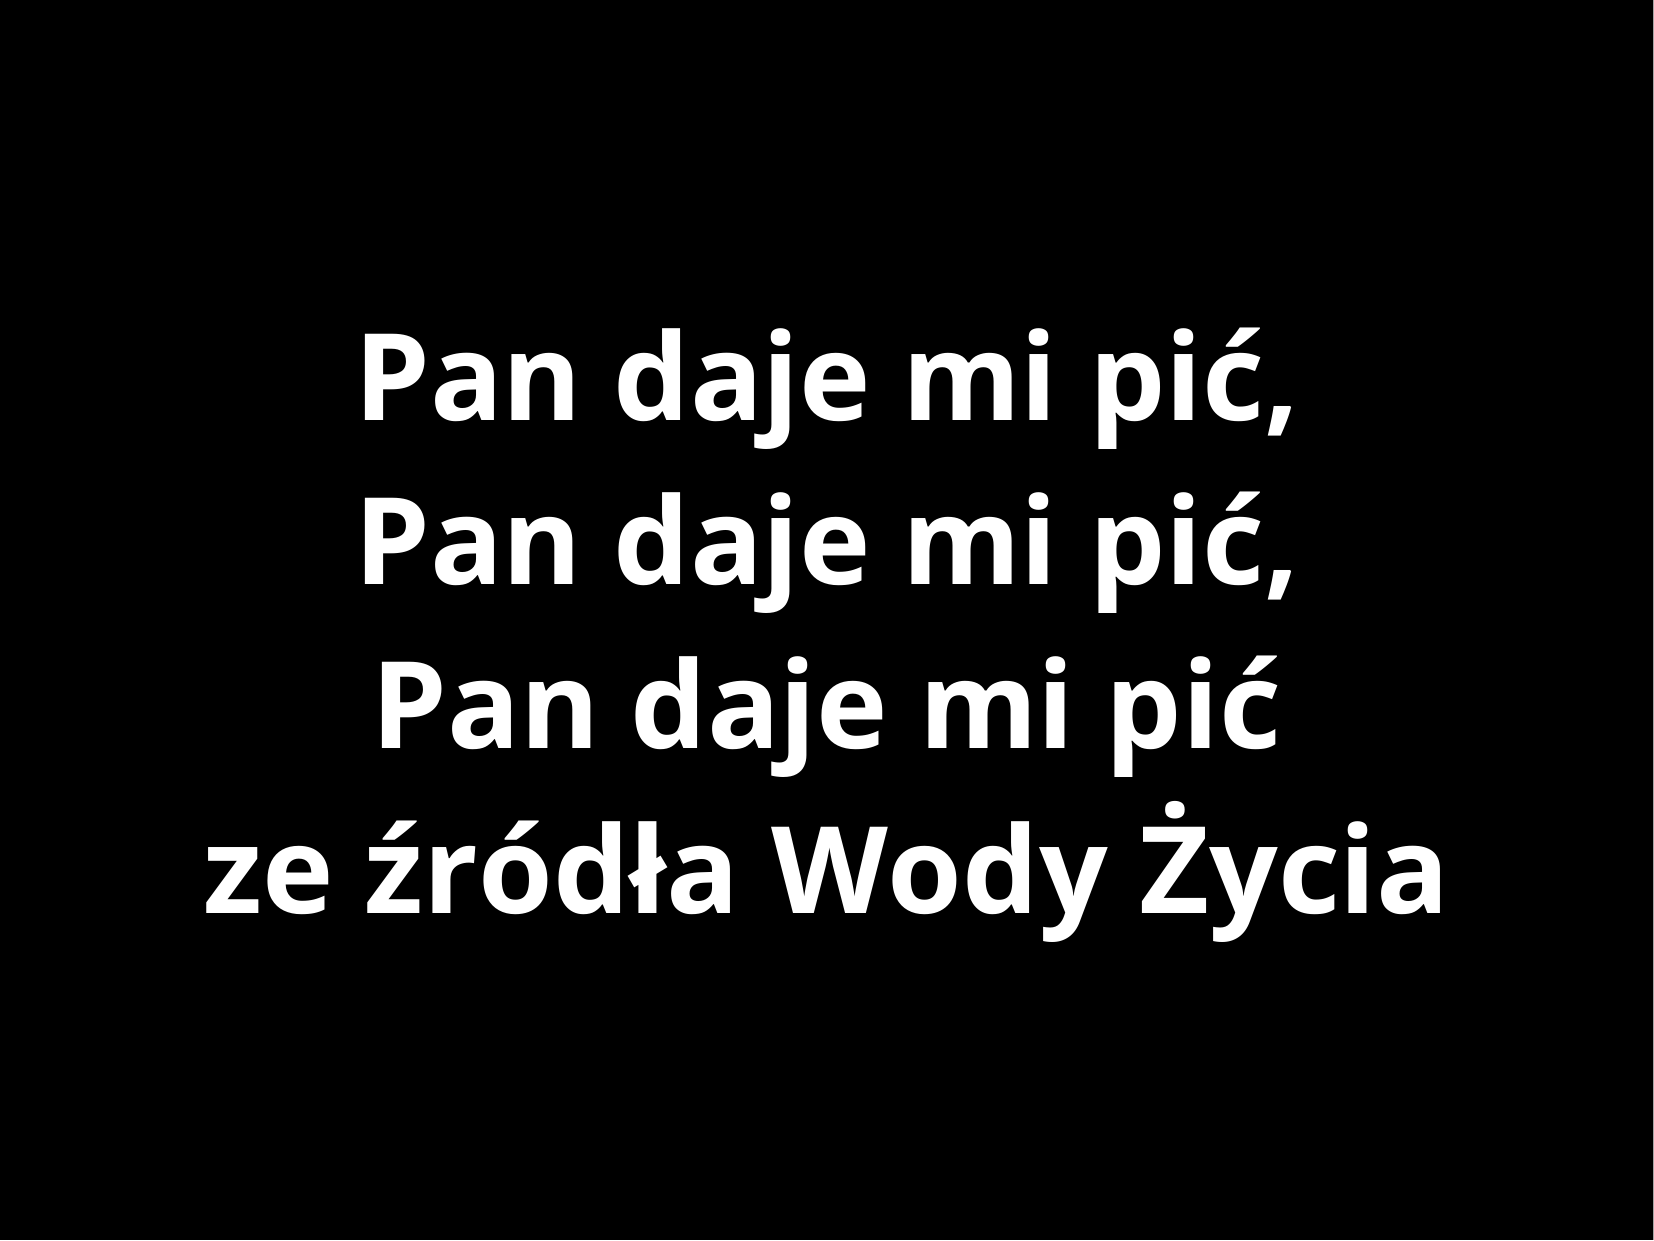

# Pan daje mi pić, Pan daje mi pić, Pan daje mi pić ze źródła Wody Życia